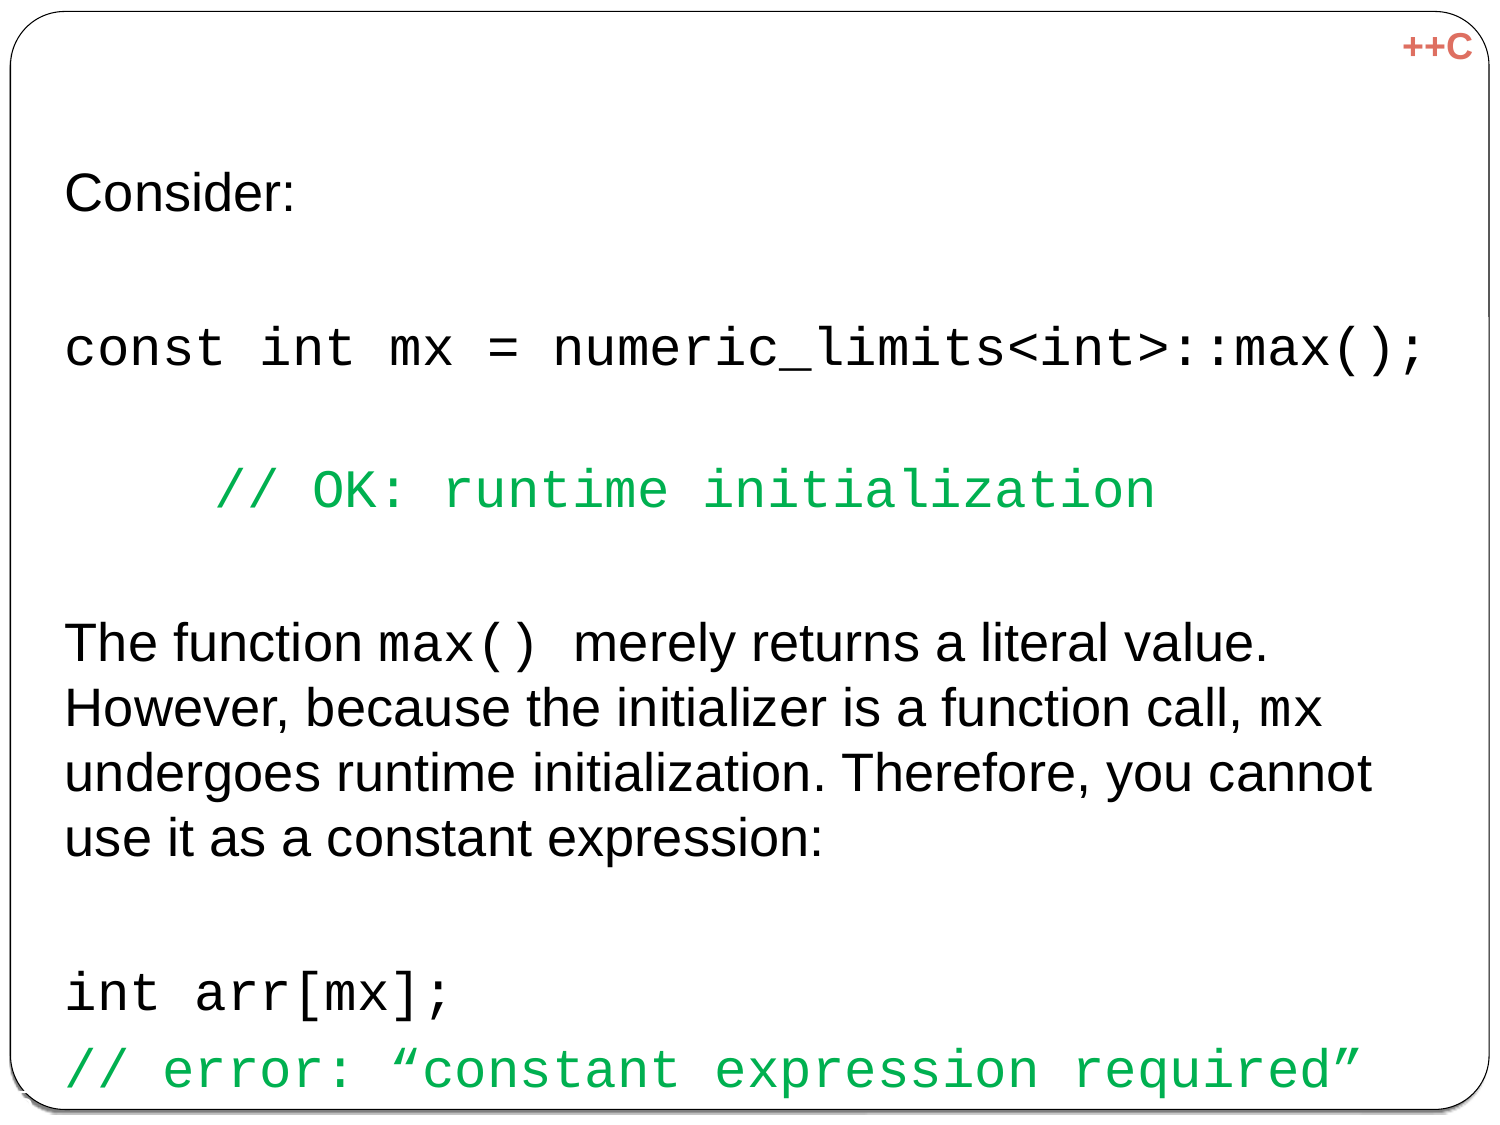

#
Consider:
const int mx = numeric_limits<int>::max();
		// OK: runtime initialization
The function max() merely returns a literal value. However, because the initializer is a function call, mx undergoes runtime initialization. Therefore, you cannot use it as a constant expression:
int arr[mx];
// error: “constant expression required”